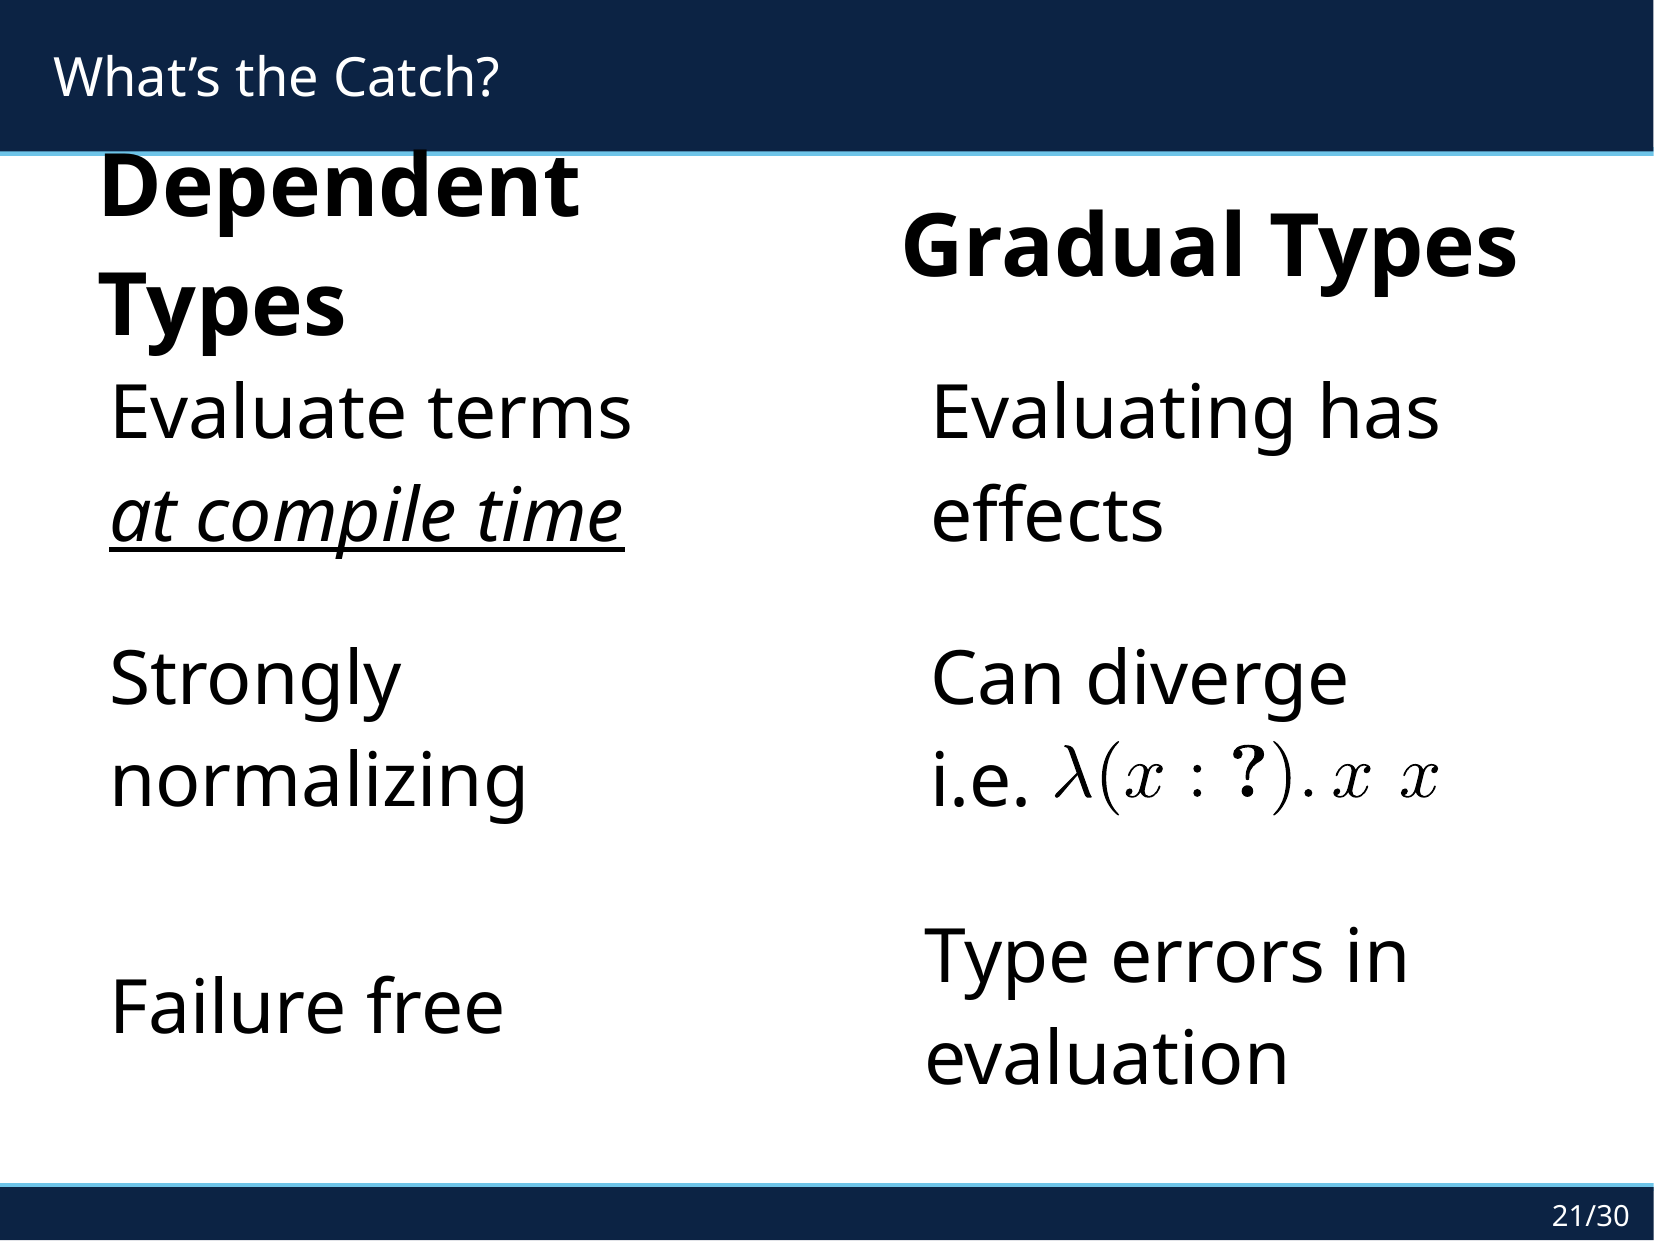

# What’s the Catch?
Dependent Types
Gradual Types
Evaluate terms
at compile time
Evaluating has effects
Strongly normalizing
Can diverge
i.e.
Type errors in evaluation
Failure free
21